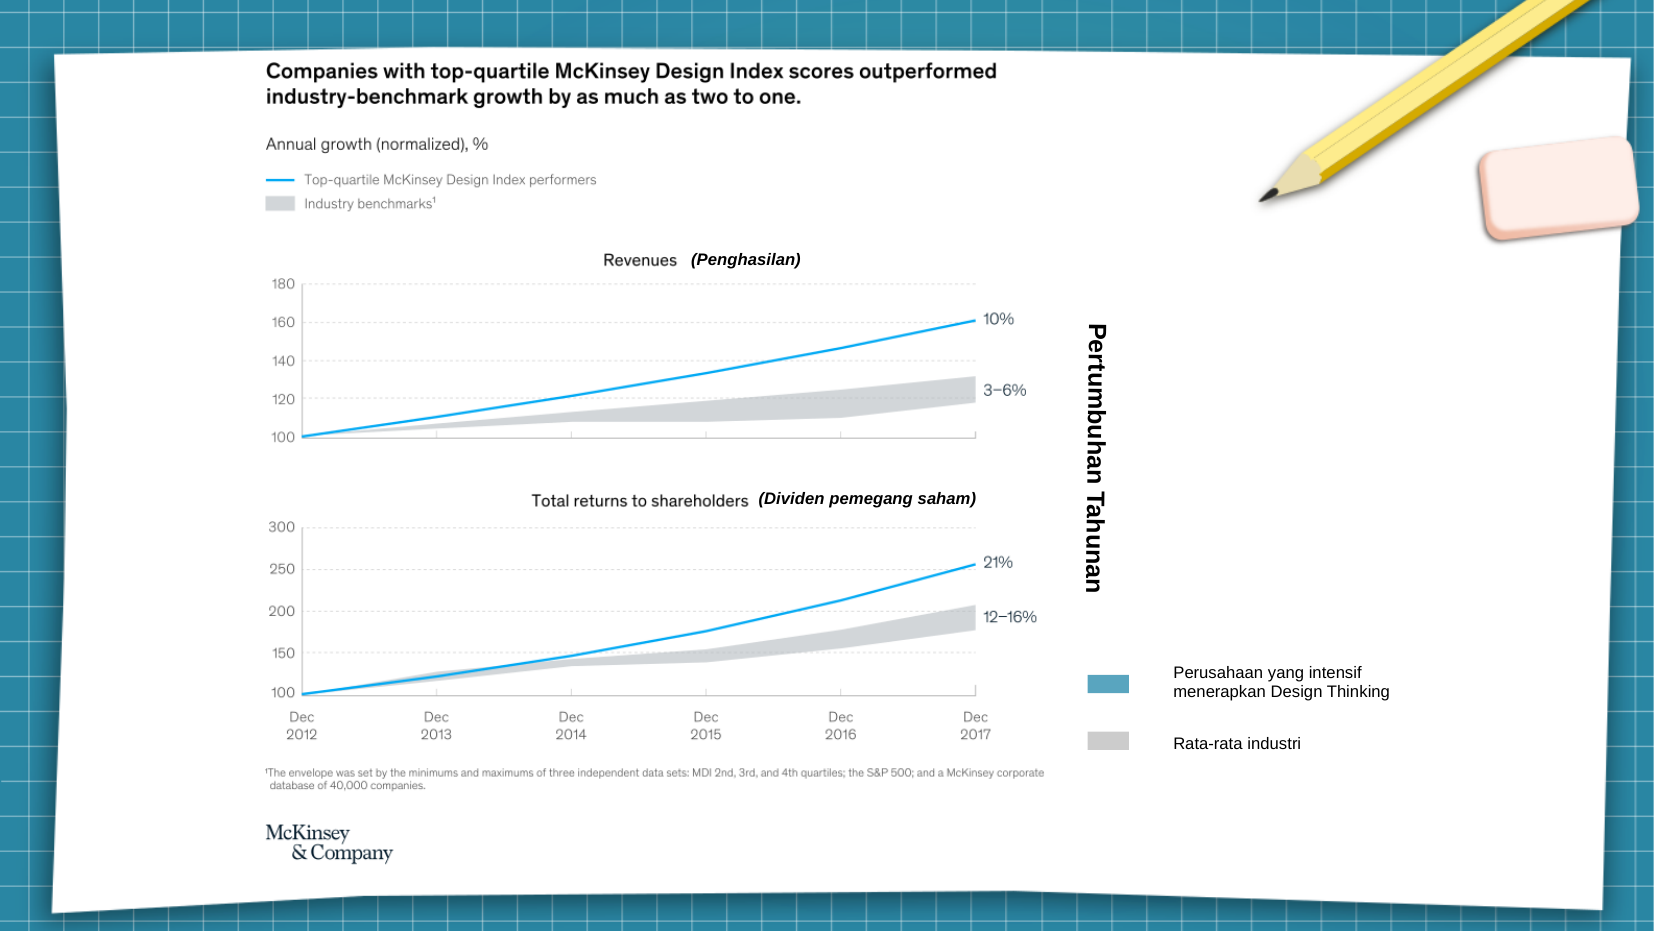

(Penghasilan)
Pertumbuhan Tahunan
(Dividen pemegang saham)
Perusahaan yang intensif menerapkan Design Thinking
Rata-rata industri